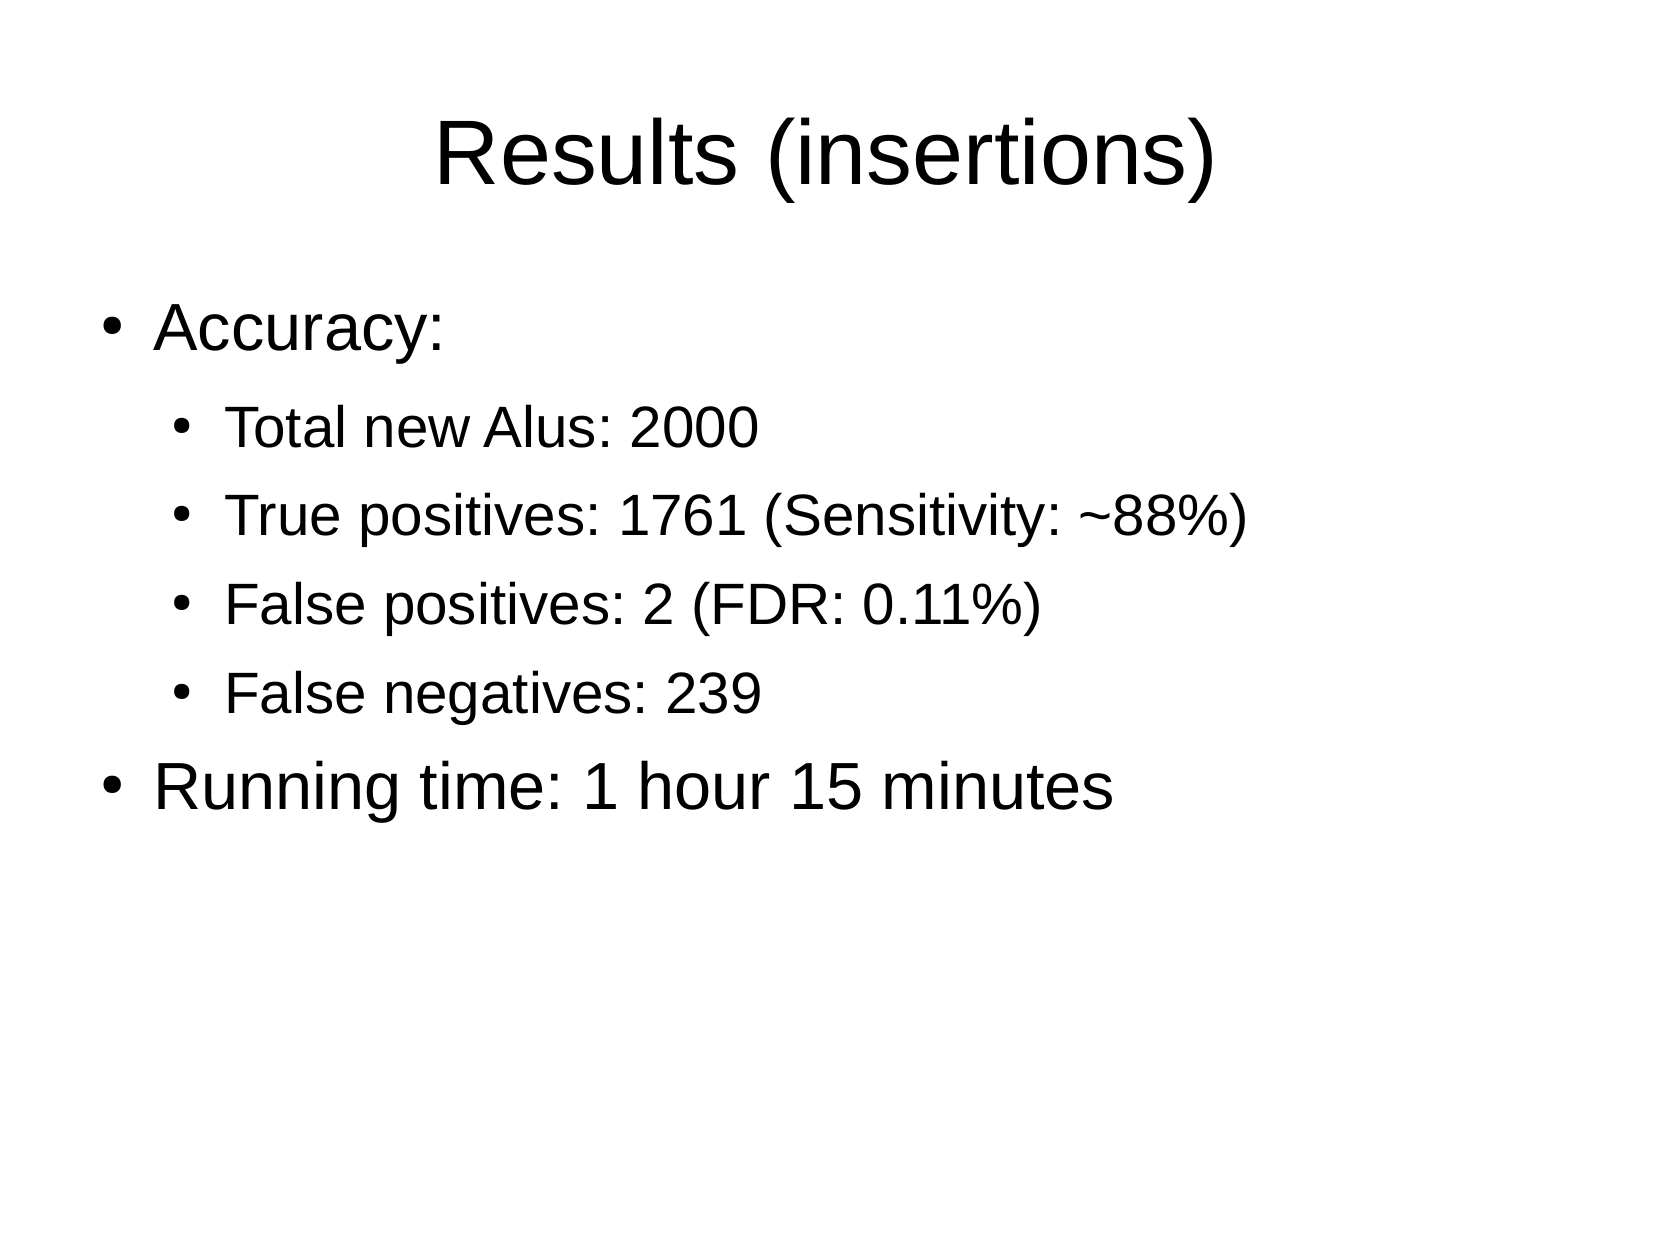

# Results (insertions)
Accuracy:
Total new Alus: 2000
True positives: 1761 (Sensitivity: ~88%)
False positives: 2 (FDR: 0.11%)
False negatives: 239
Running time: 1 hour 15 minutes